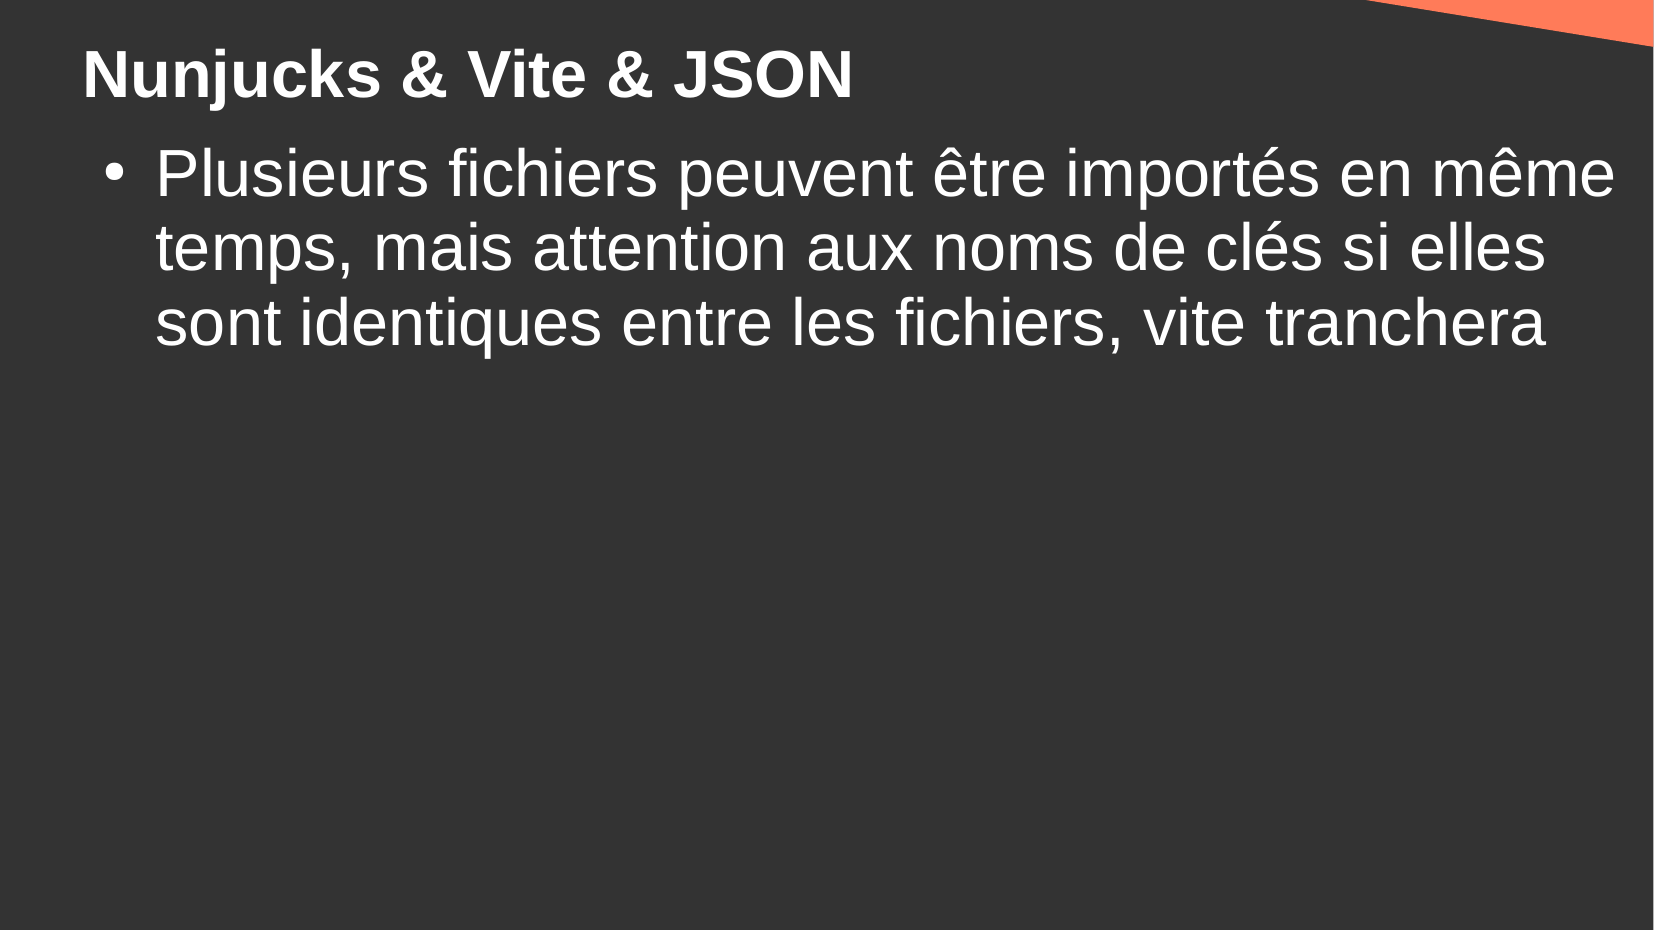

# Nunjucks & Vite & JSON
Plusieurs fichiers peuvent être importés en même temps, mais attention aux noms de clés si elles sont identiques entre les fichiers, vite tranchera